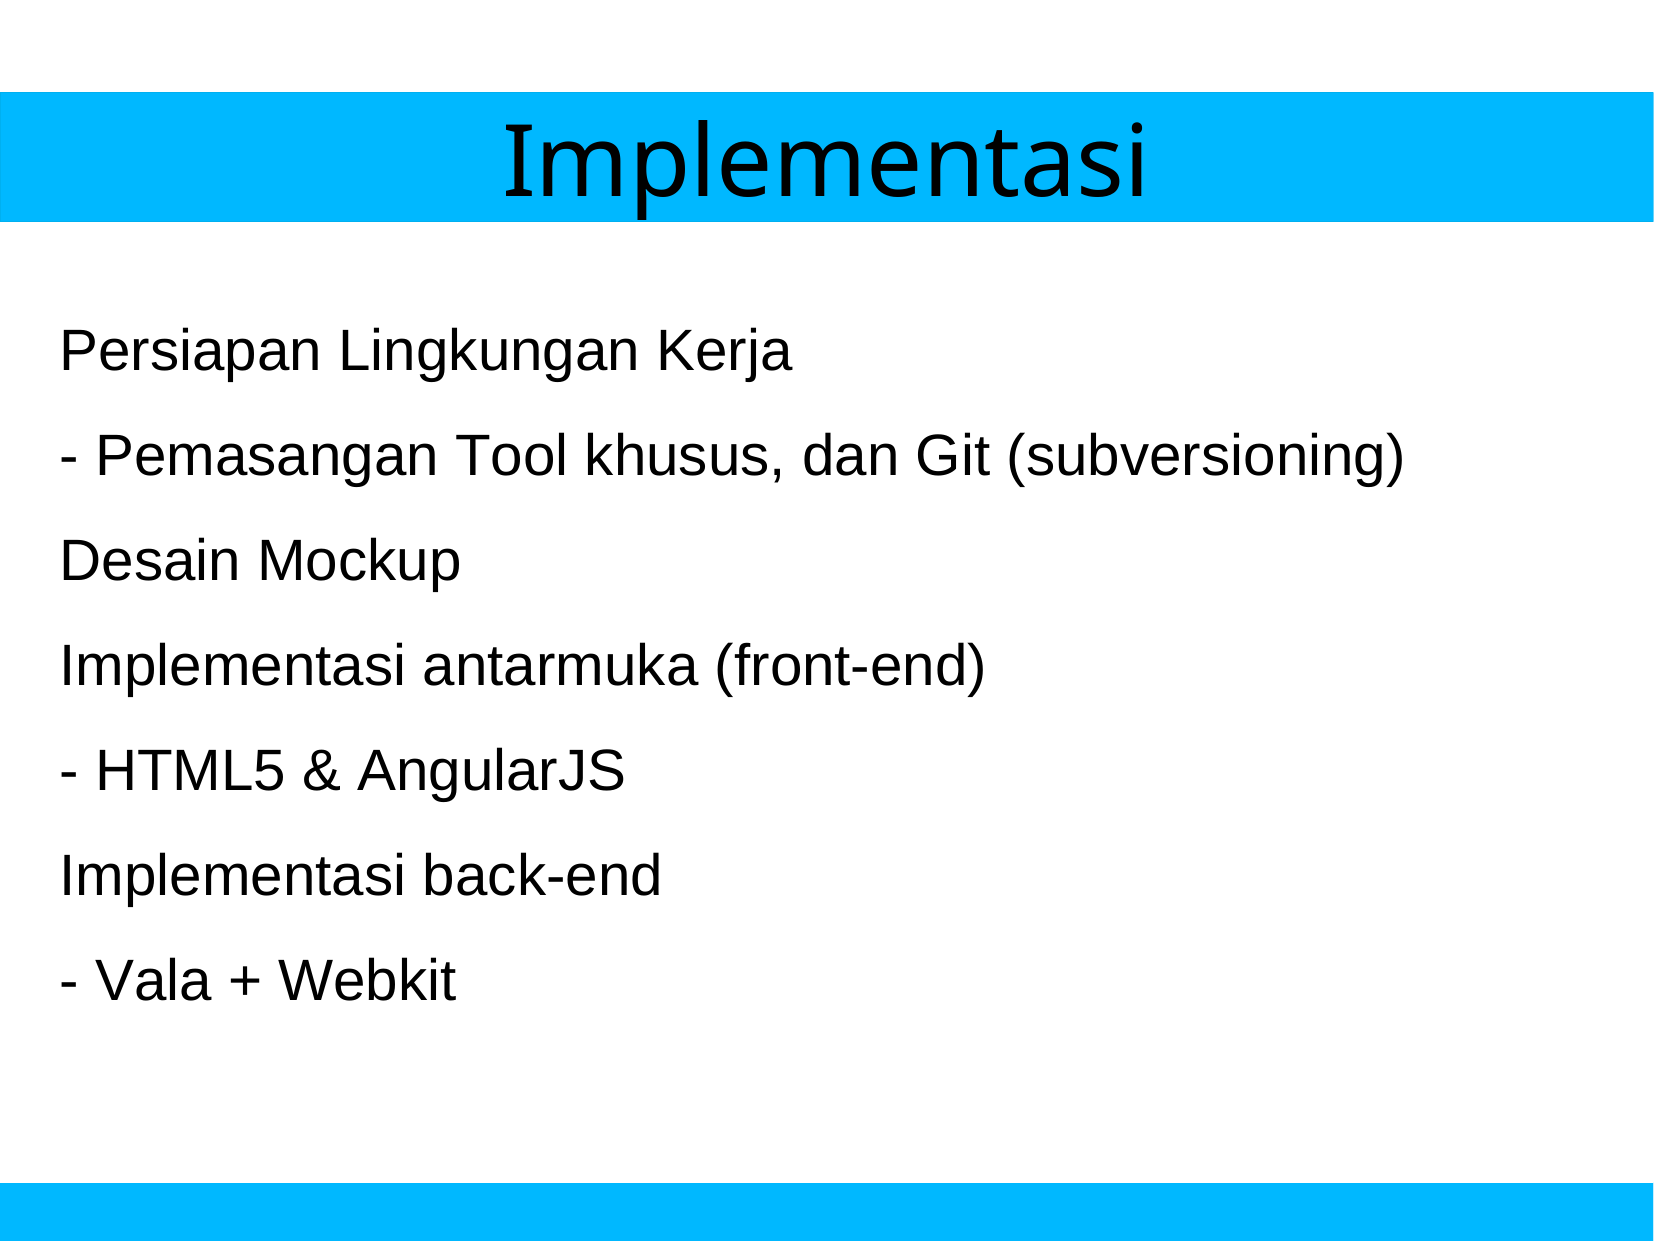

Implementasi
Persiapan Lingkungan Kerja
- Pemasangan Tool khusus, dan Git (subversioning)
Desain Mockup
Implementasi antarmuka (front-end)
- HTML5 & AngularJS
Implementasi back-end
- Vala + Webkit